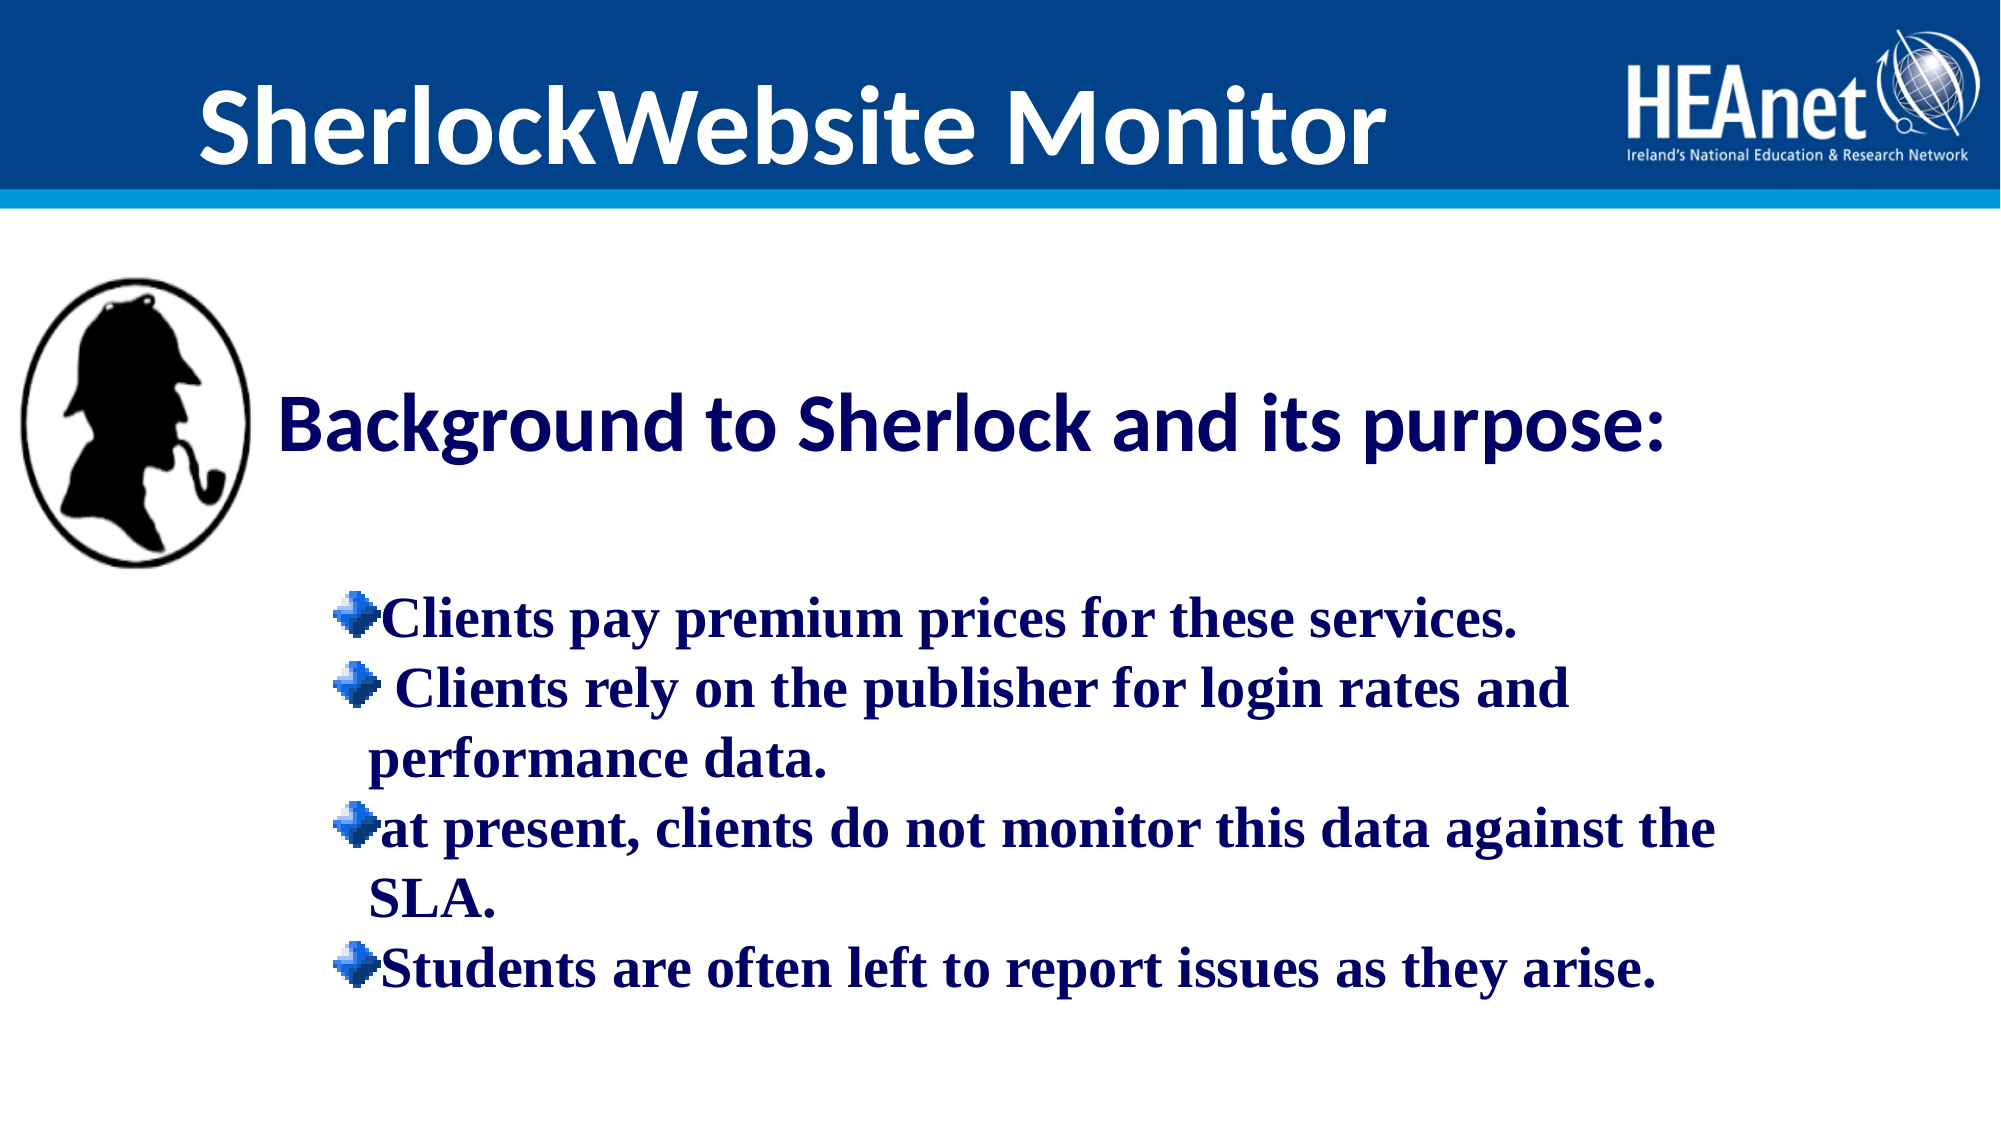

SherlockWebsite Monitor
Background to Sherlock and its purpose:
Clients pay premium prices for these services.
 Clients rely on the publisher for login rates and performance data.
at present, clients do not monitor this data against the SLA.
Students are often left to report issues as they arise.